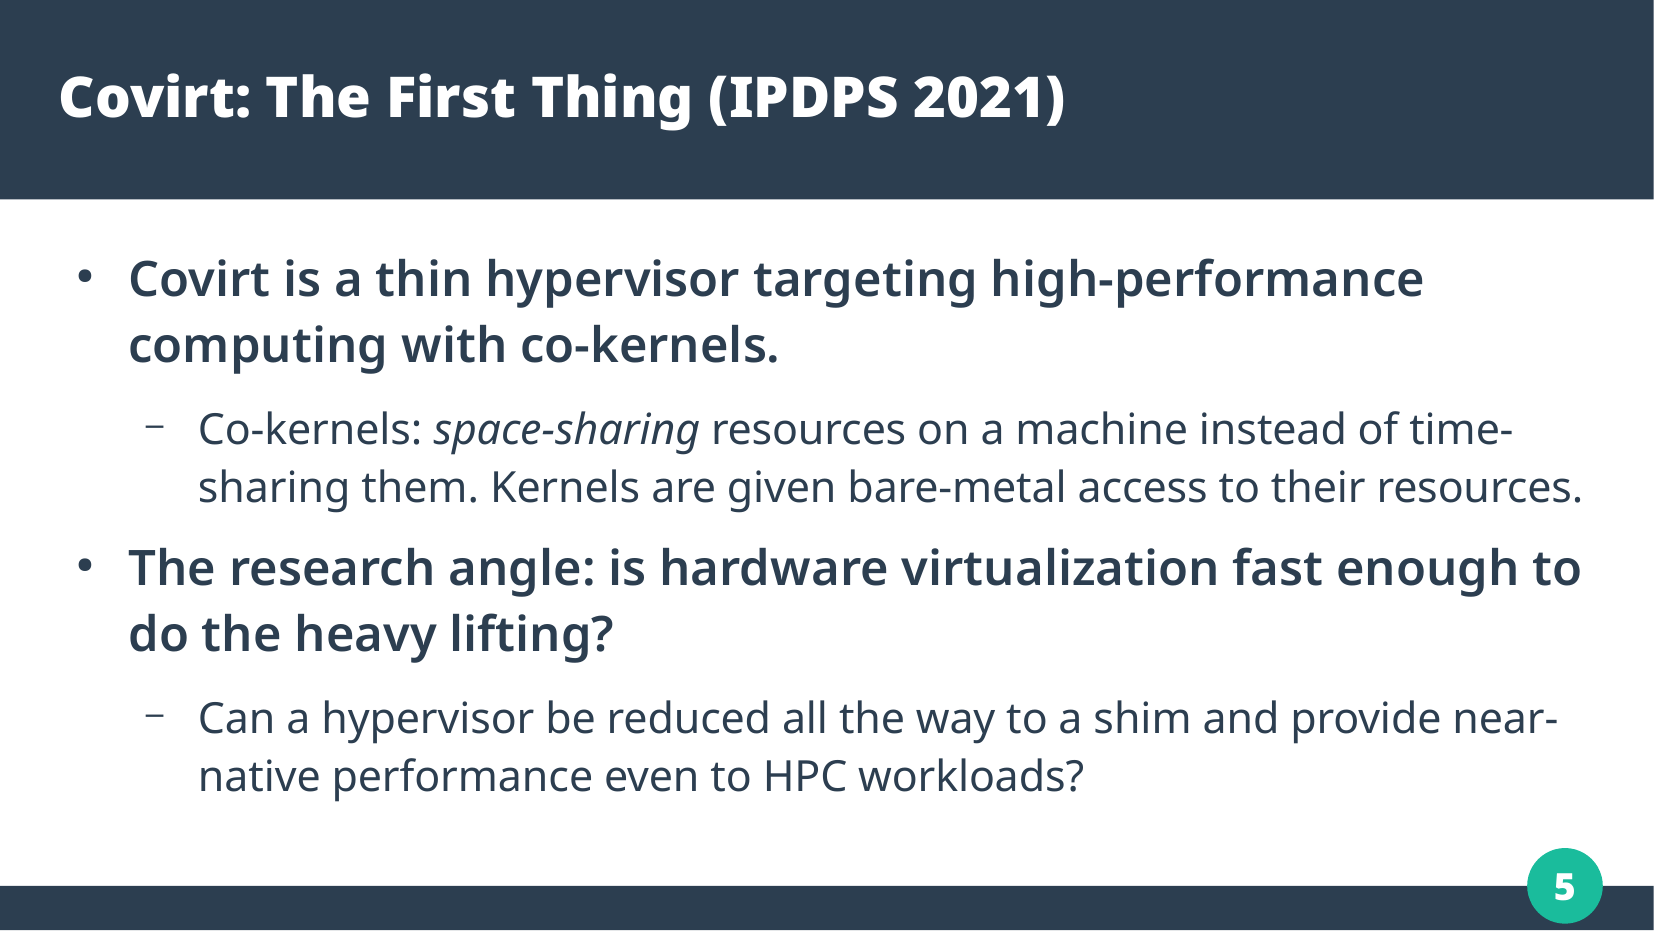

Covirt: The First Thing (IPDPS 2021)
# Covirt is a thin hypervisor targeting high-performance computing with co-kernels.
Co-kernels: space-sharing resources on a machine instead of time-sharing them. Kernels are given bare-metal access to their resources.
The research angle: is hardware virtualization fast enough to do the heavy lifting?
Can a hypervisor be reduced all the way to a shim and provide near-native performance even to HPC workloads?